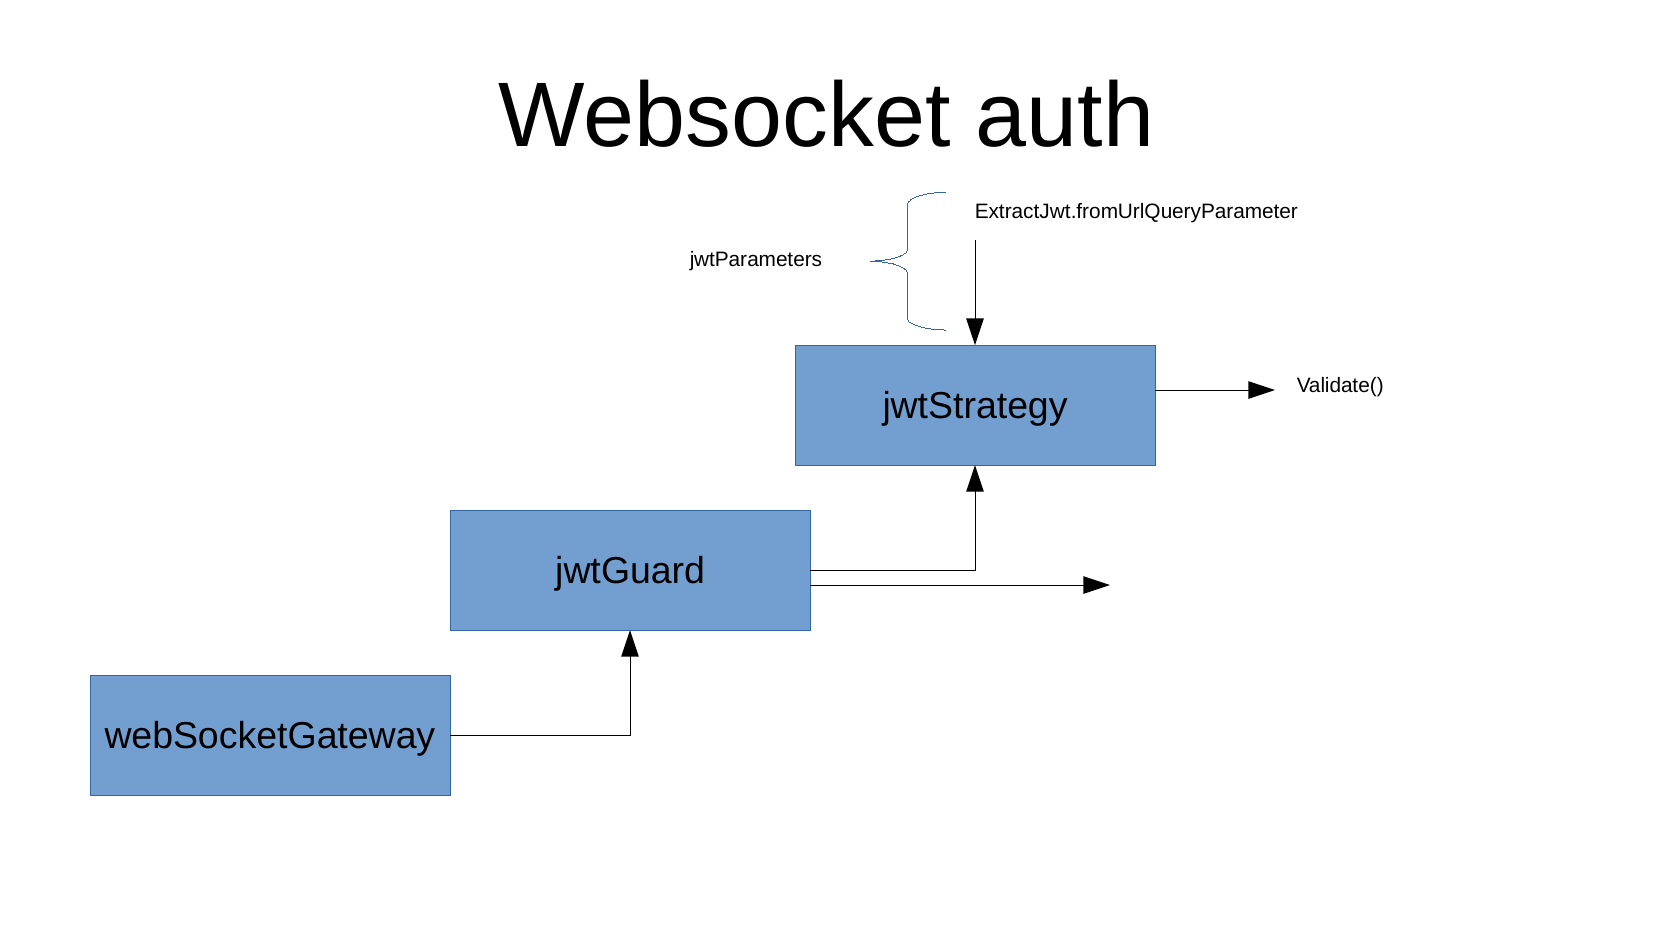

# Websocket auth
ExtractJwt.fromUrlQueryParameter
jwtParameters
jwtStrategy
Validate()
jwtGuard
webSocketGateway